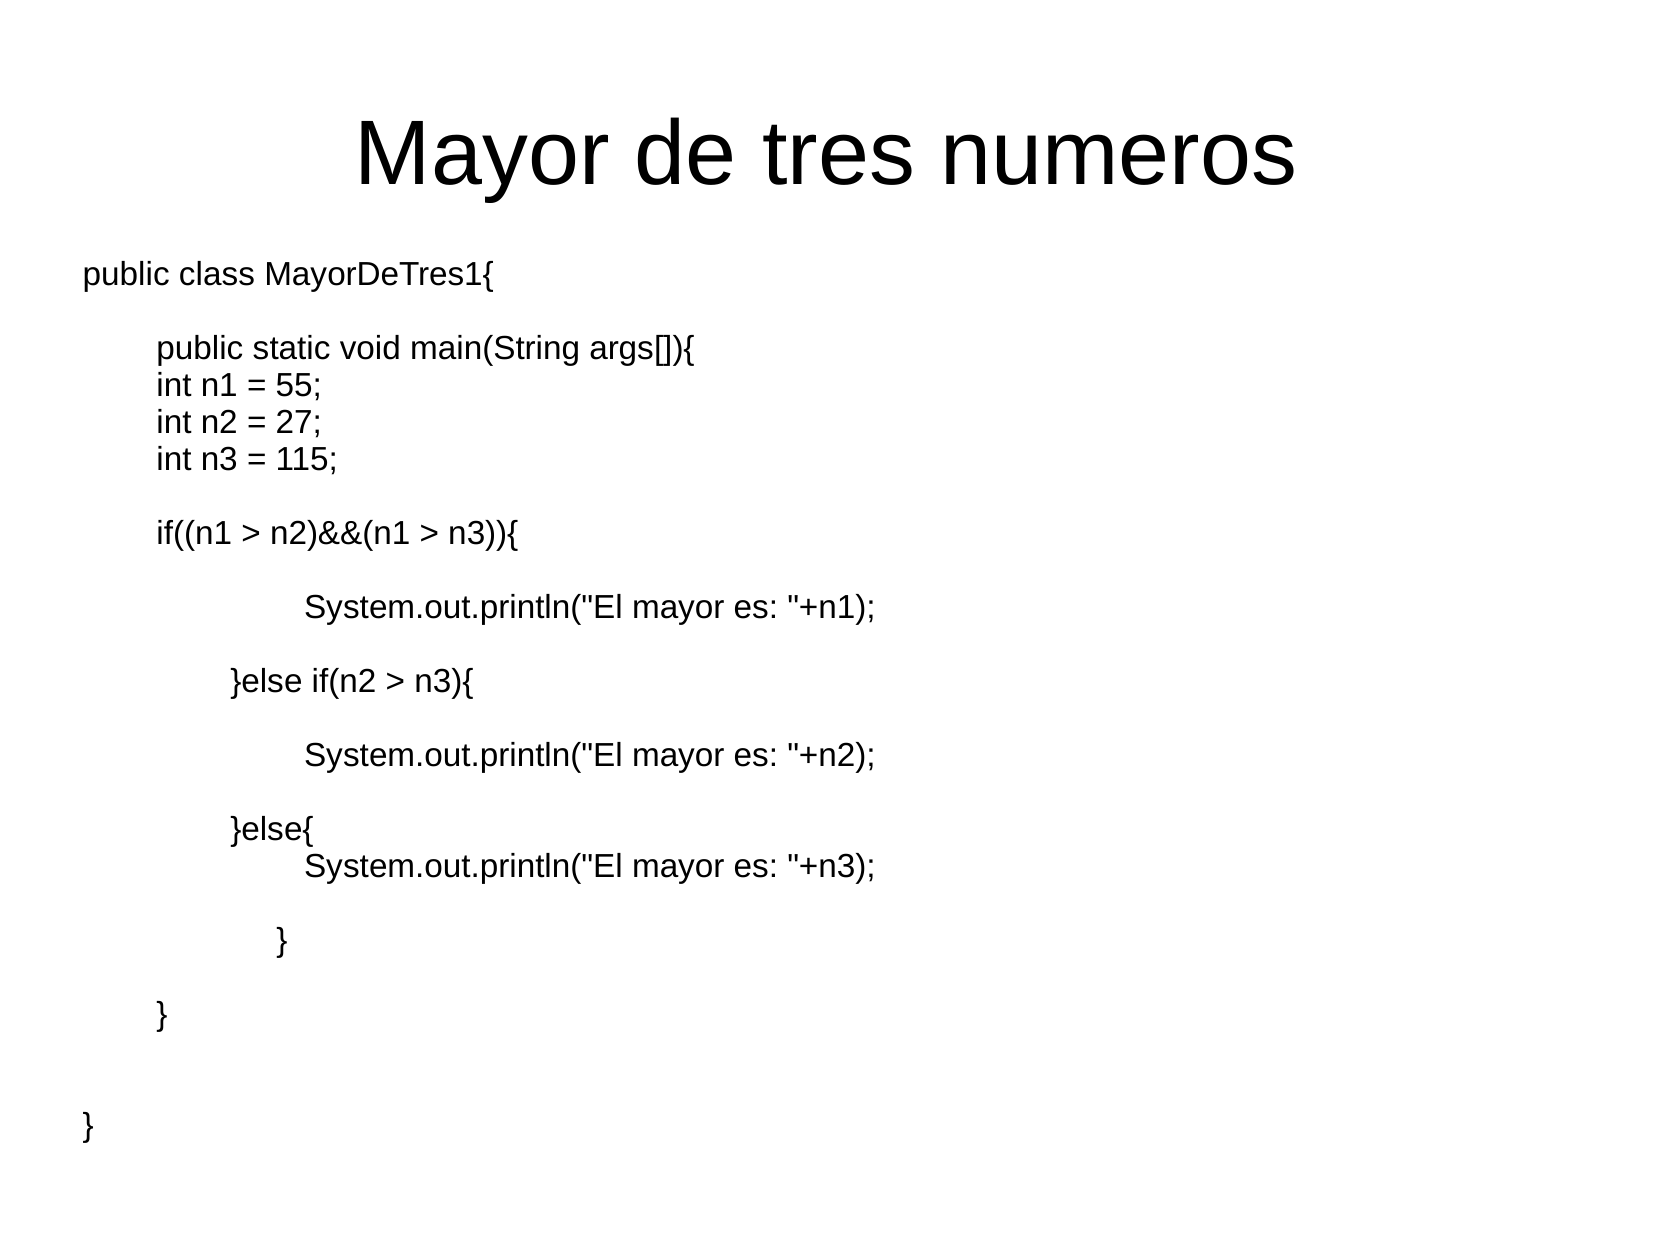

# Mayor de tres numeros
public class MayorDeTres1{
	public static void main(String args[]){
	int n1 = 55;
	int n2 = 27;
	int n3 = 115;
	if((n1 > n2)&&(n1 > n3)){
			System.out.println("El mayor es: "+n1);
		}else if(n2 > n3){
			System.out.println("El mayor es: "+n2);
		}else{
			System.out.println("El mayor es: "+n3);
		 }
	}
}